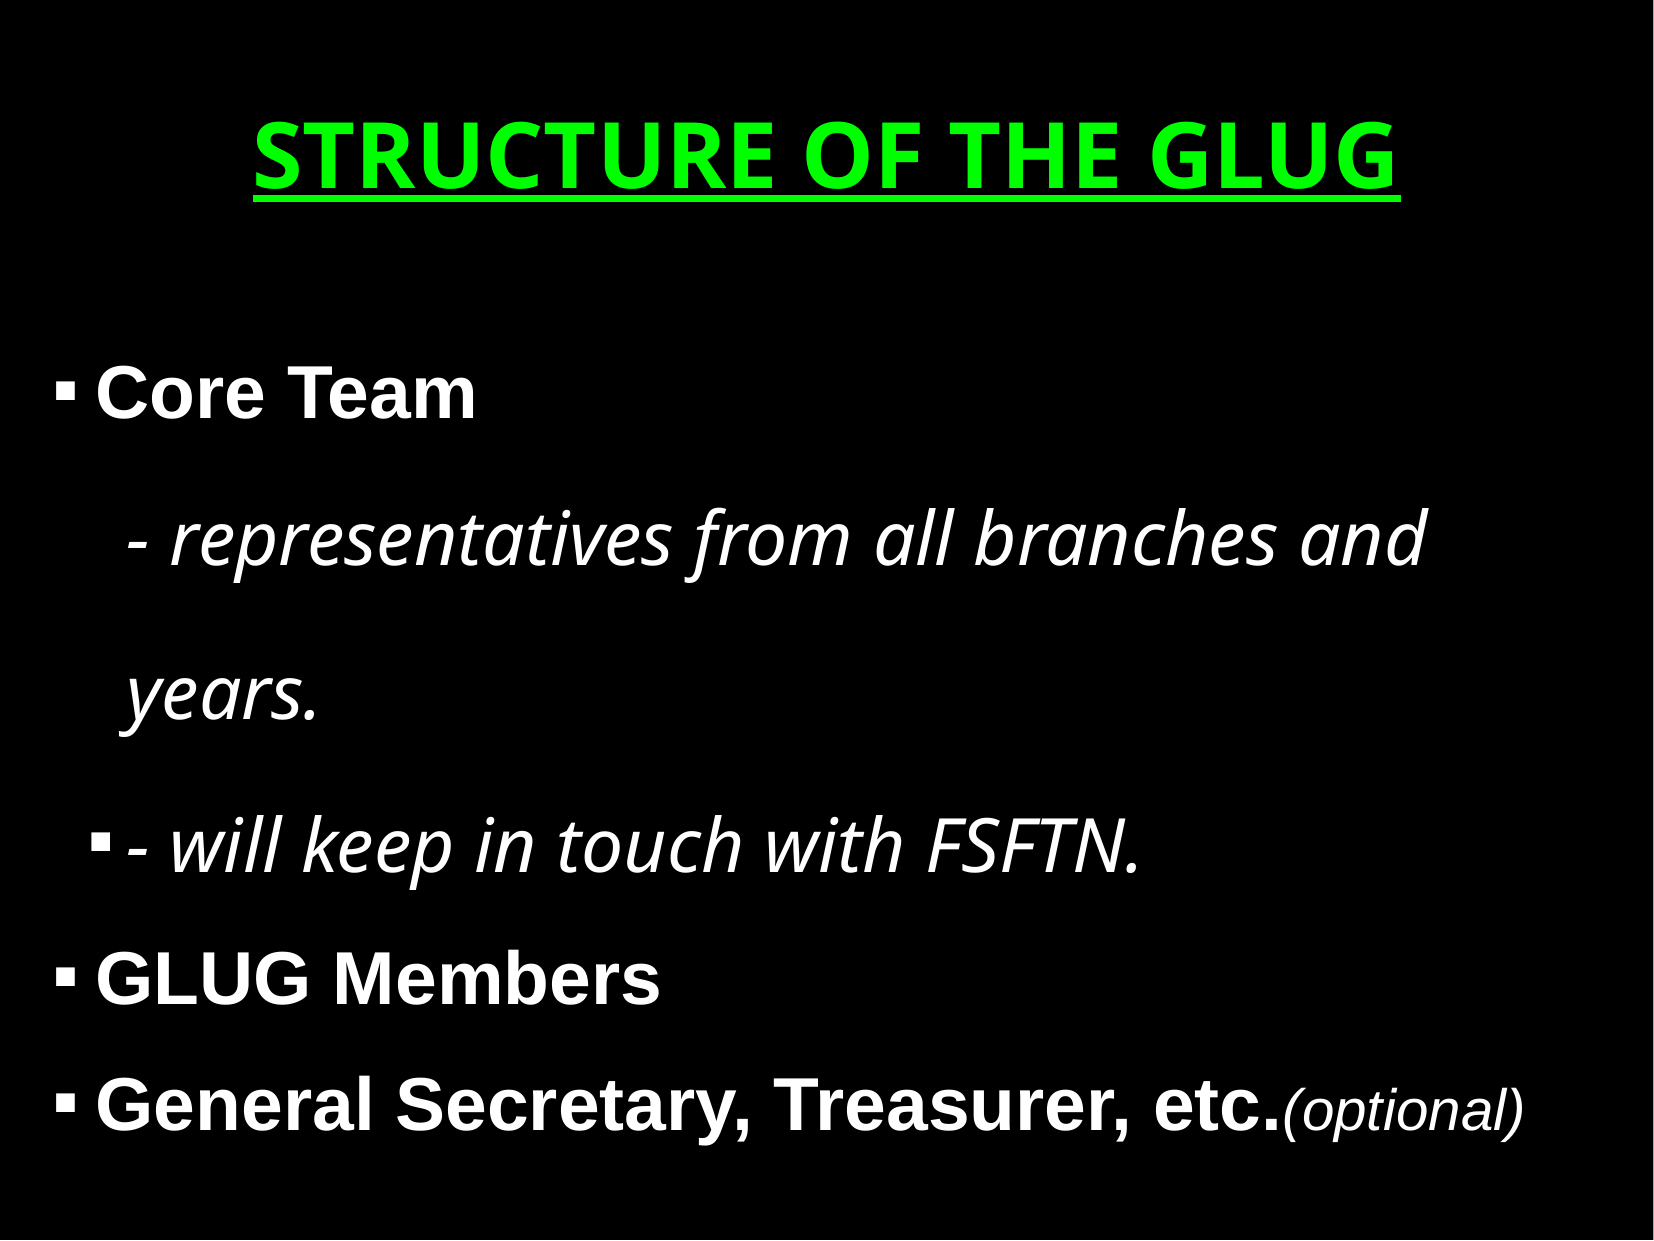

# STRUCTURE OF THE GLUG
 Core Team
- representatives from all branches and years.
- will keep in touch with FSFTN.
 GLUG Members
 General Secretary, Treasurer, etc.(optional)